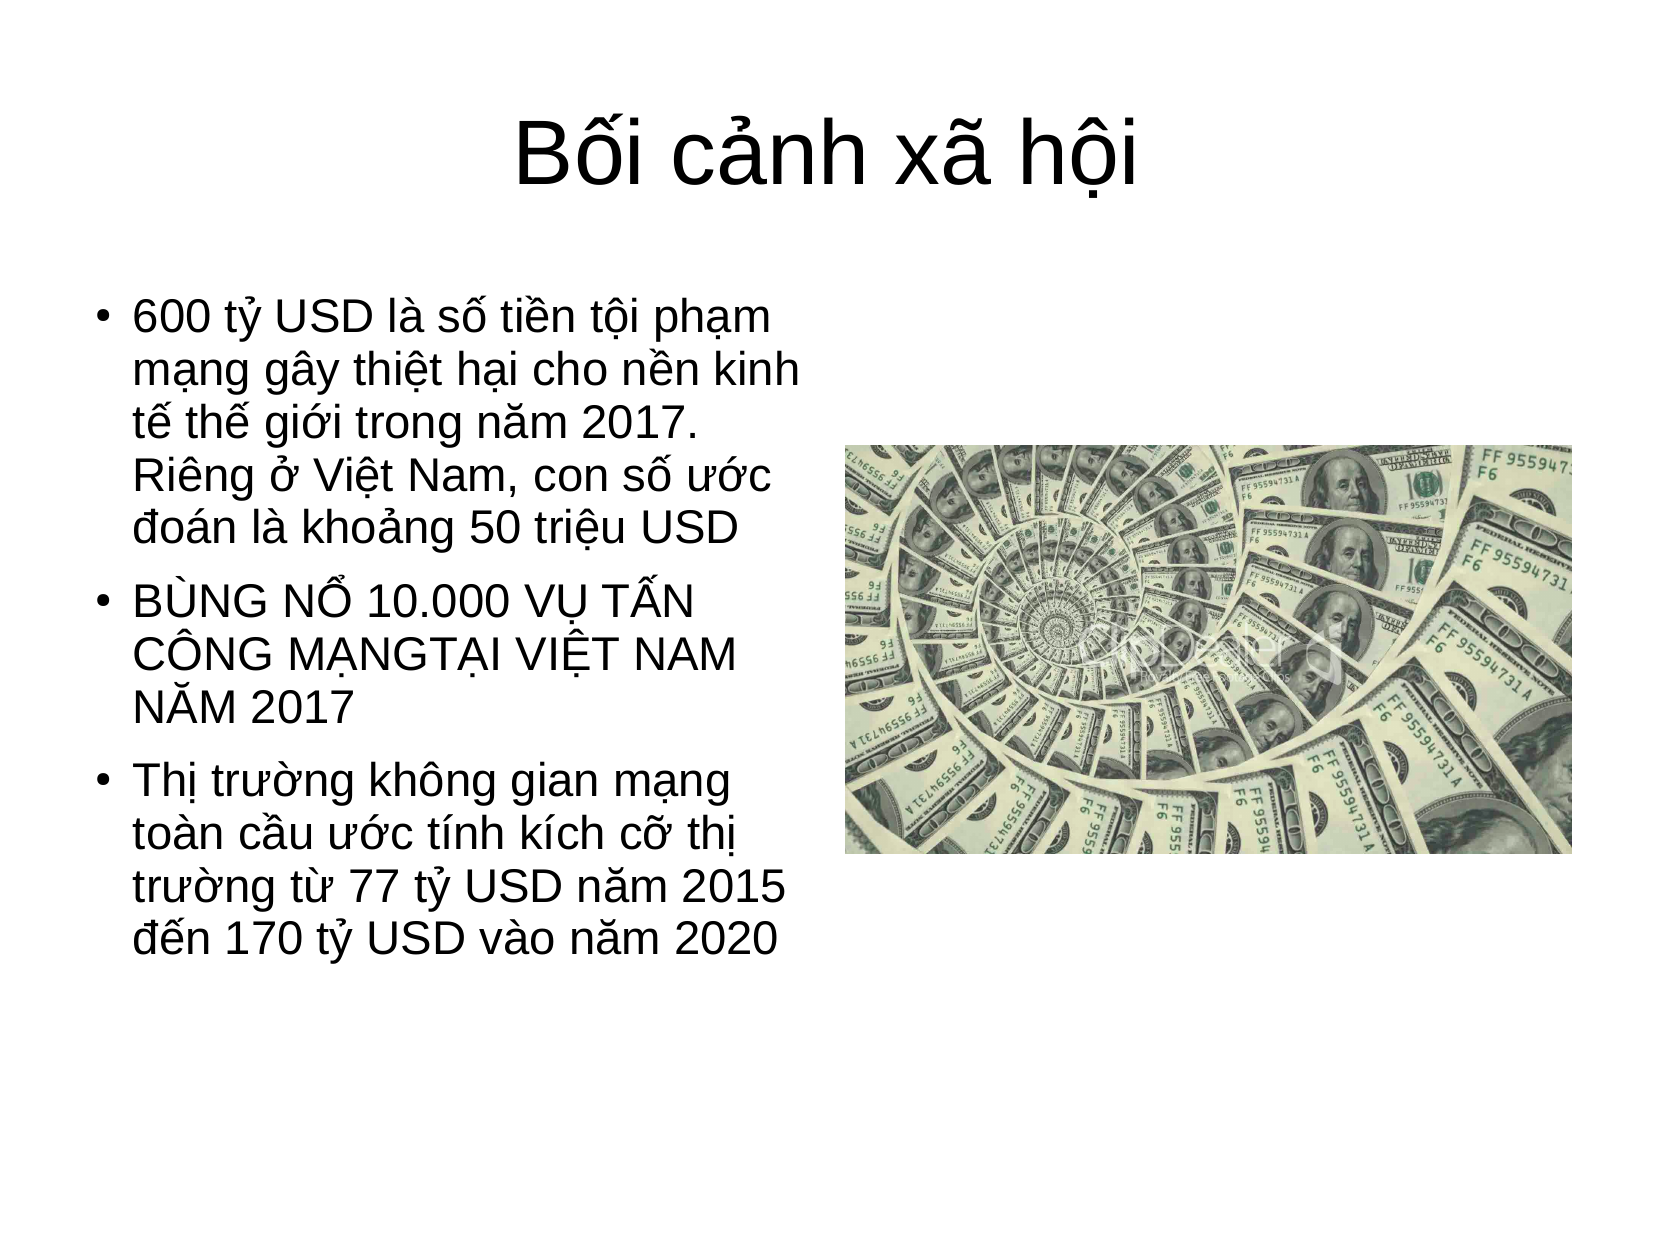

Bối cảnh xã hội
# 600 tỷ USD là số tiền tội phạm mạng gây thiệt hại cho nền kinh tế thế giới trong năm 2017. Riêng ở Việt Nam, con số ước đoán là khoảng 50 triệu USD
BÙNG NỔ 10.000 VỤ TẤN CÔNG MẠNGTẠI VIỆT NAM NĂM 2017
Thị trường không gian mạng toàn cầu ước tính kích cỡ thị trường từ 77 tỷ USD năm 2015 đến 170 tỷ USD vào năm 2020